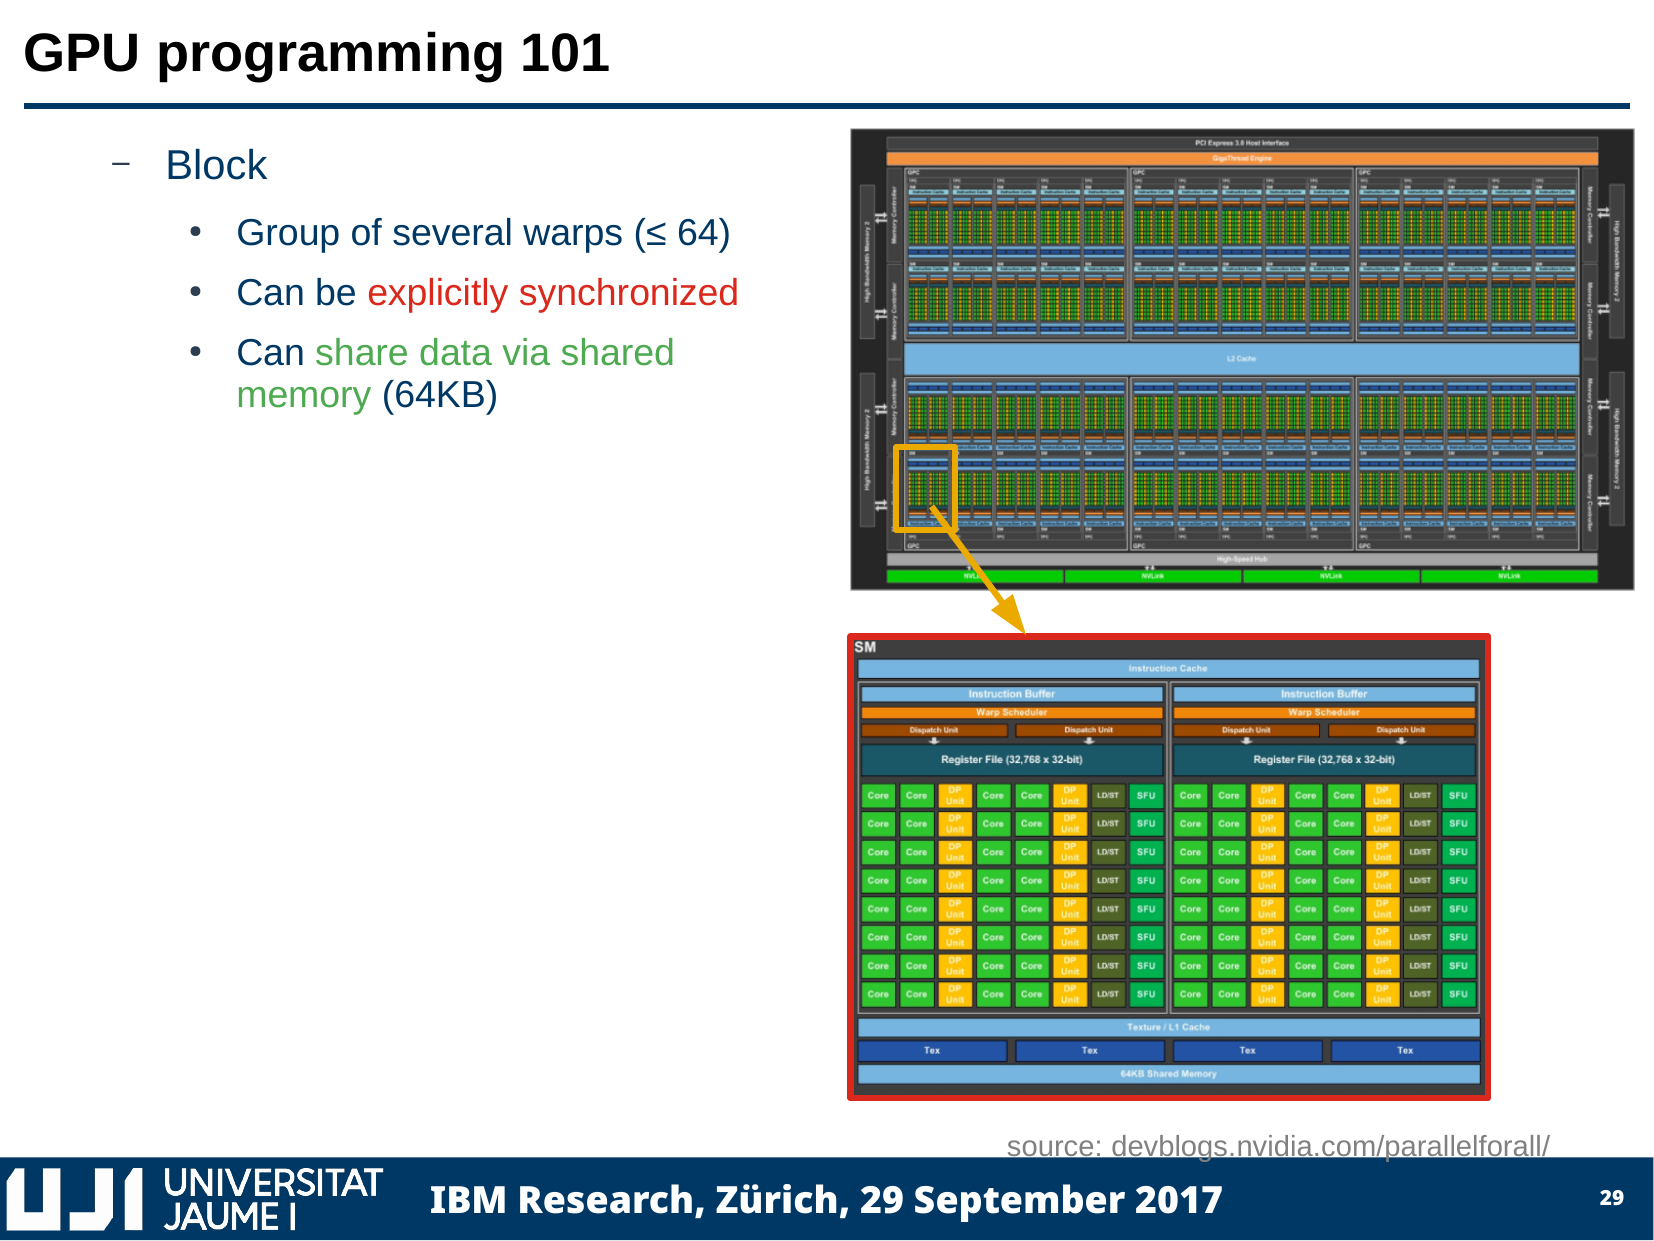

# GPU programming 101
Block
Group of several warps (≤ 64)
Can be explicitly synchronized
Can share data via shared memory (64KB)
source: devblogs.nvidia.com/parallelforall/
IBM Research, Zürich, 29 September 2017
29